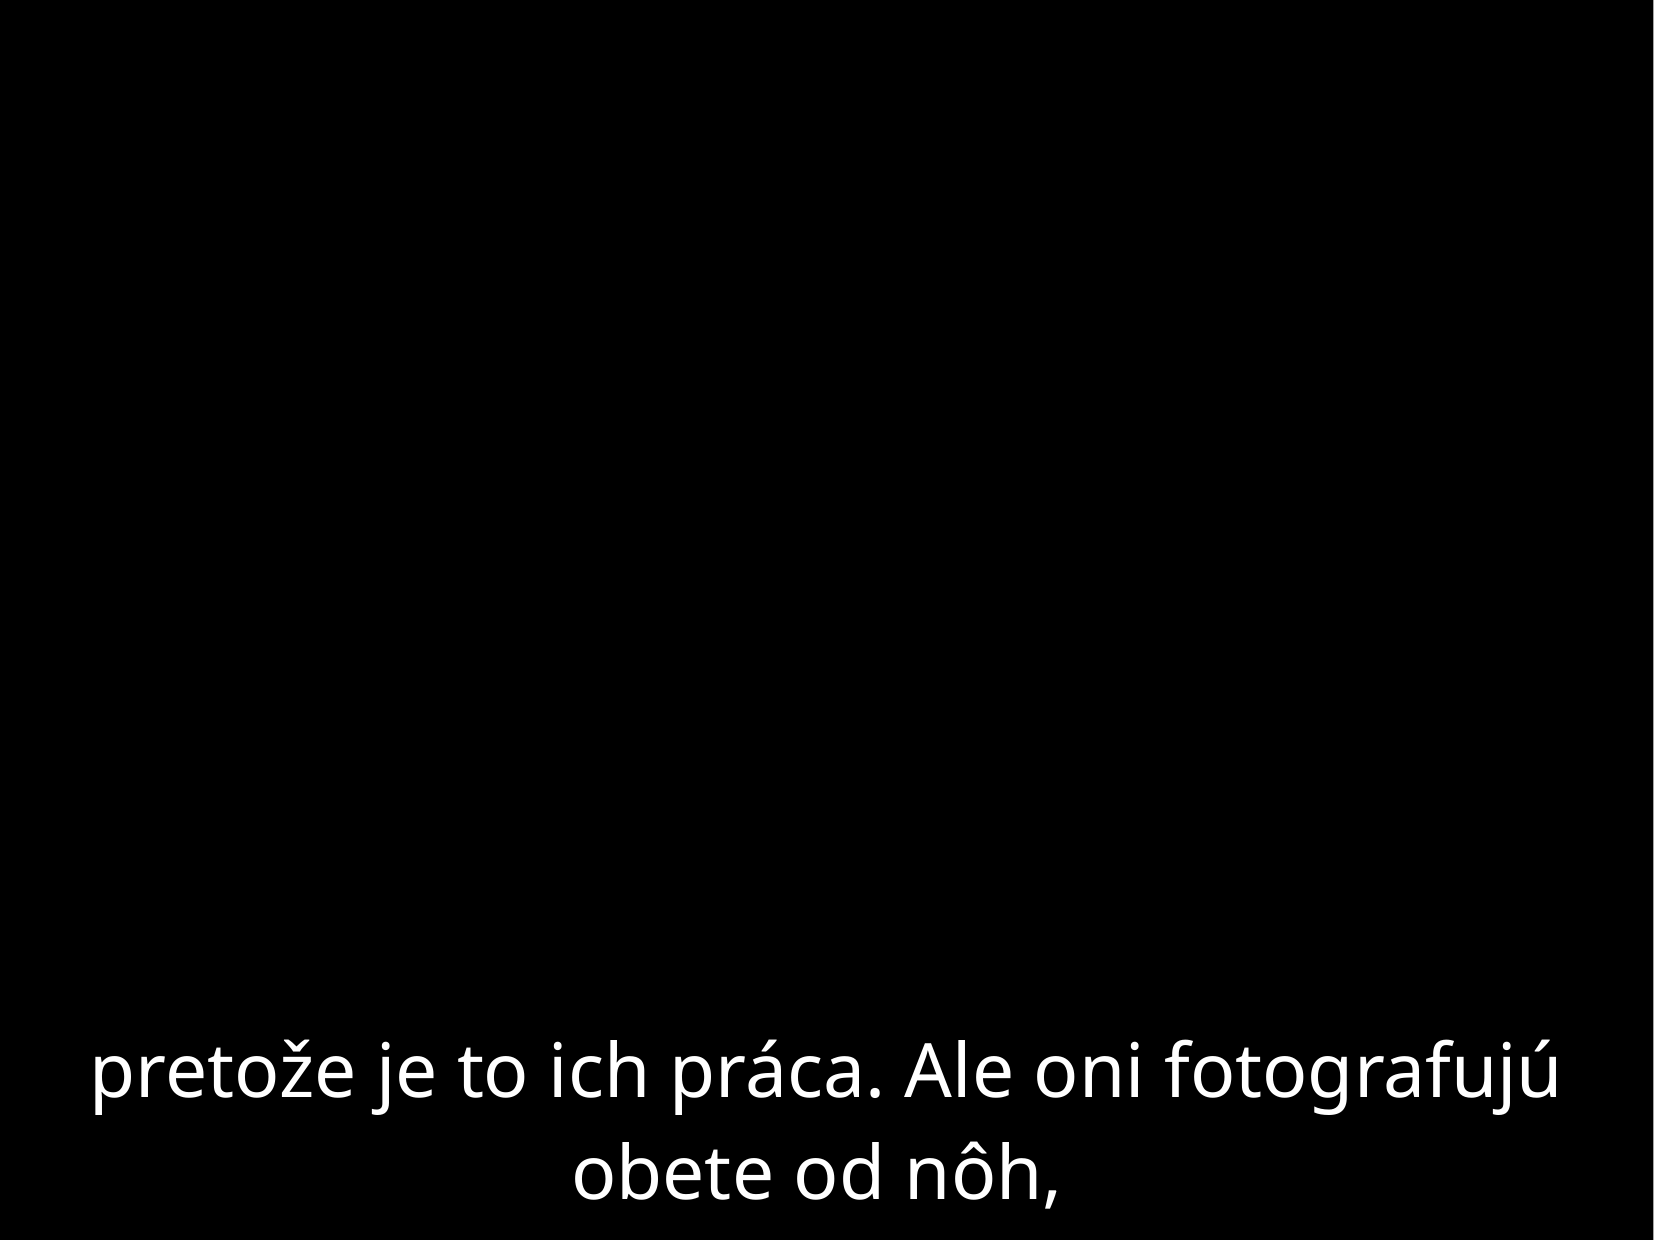

# pretože je to ich práca. Ale oni fotografujú obete od nôh,